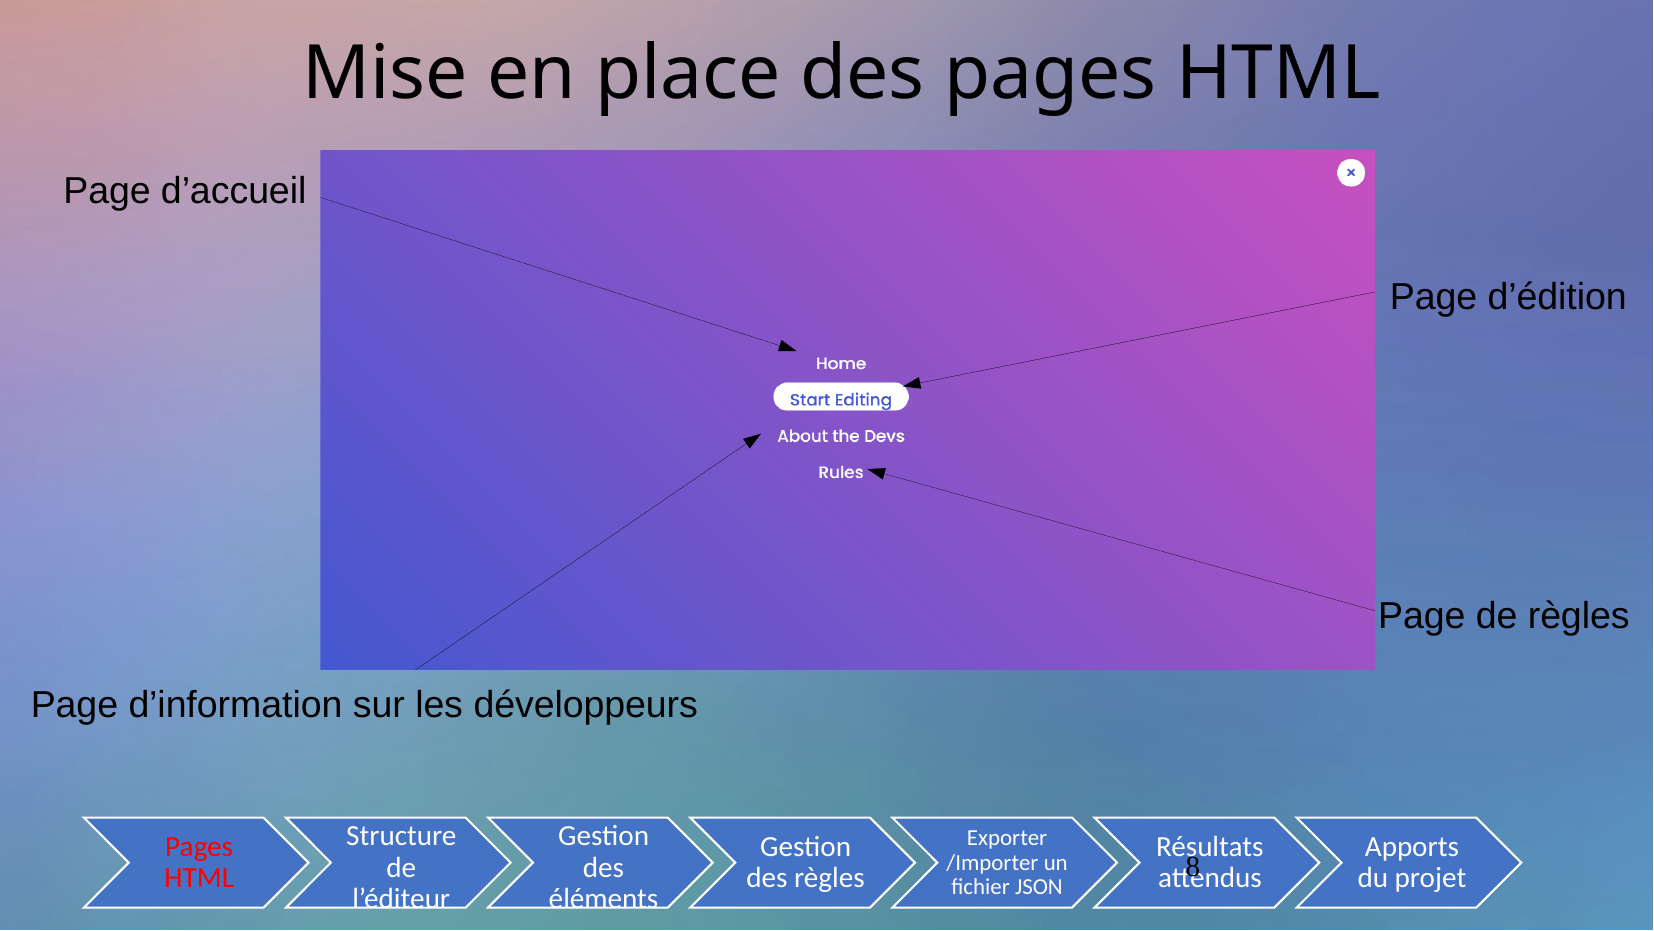

# Mise en place des pages HTML
Page d’accueil
Page d’édition
Page de règles
Page d’information sur les développeurs
Pages HTML
Structure de l’éditeur
Gestion des éléments
Gestion des règles
Exporter /Importer un fichier JSON
Résultats attendus
Apports du projet